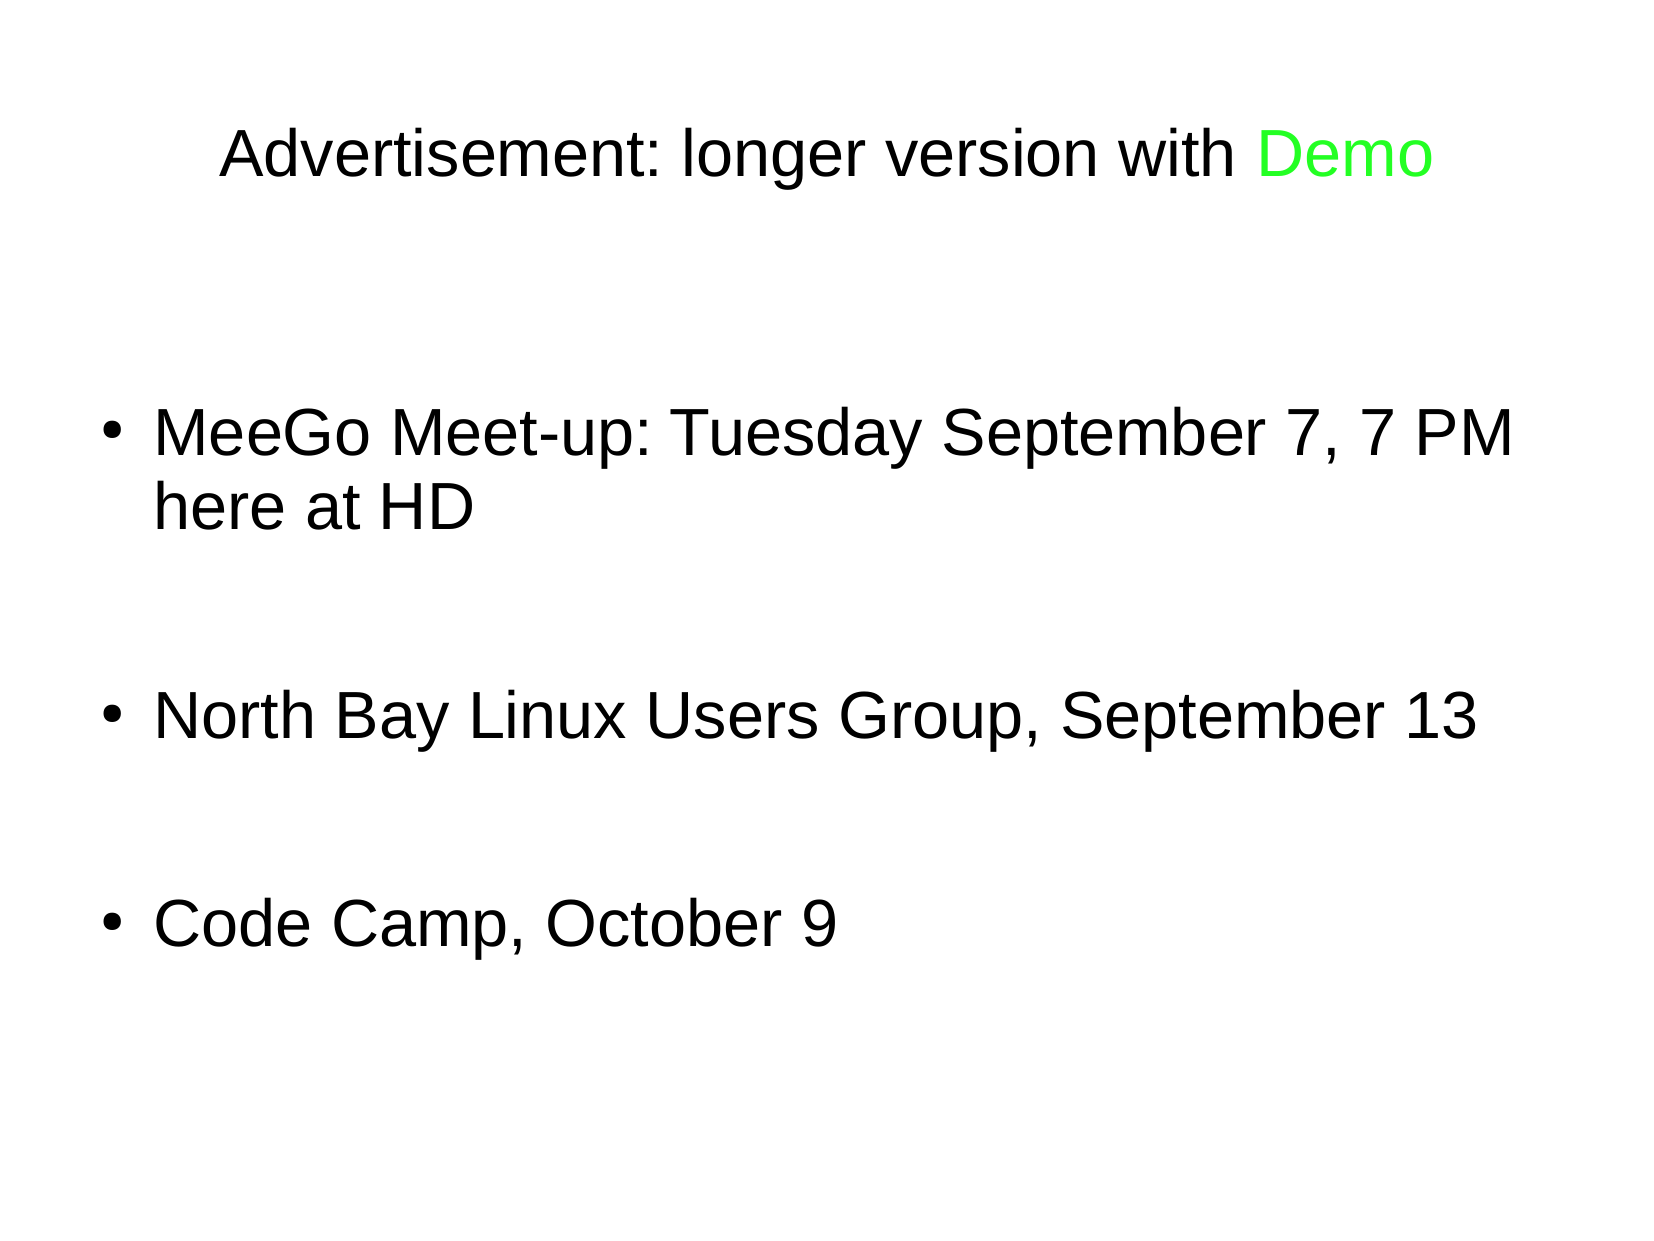

# Advertisement: longer version with Demo
MeeGo Meet-up: Tuesday September 7, 7 PM here at HD
North Bay Linux Users Group, September 13
Code Camp, October 9